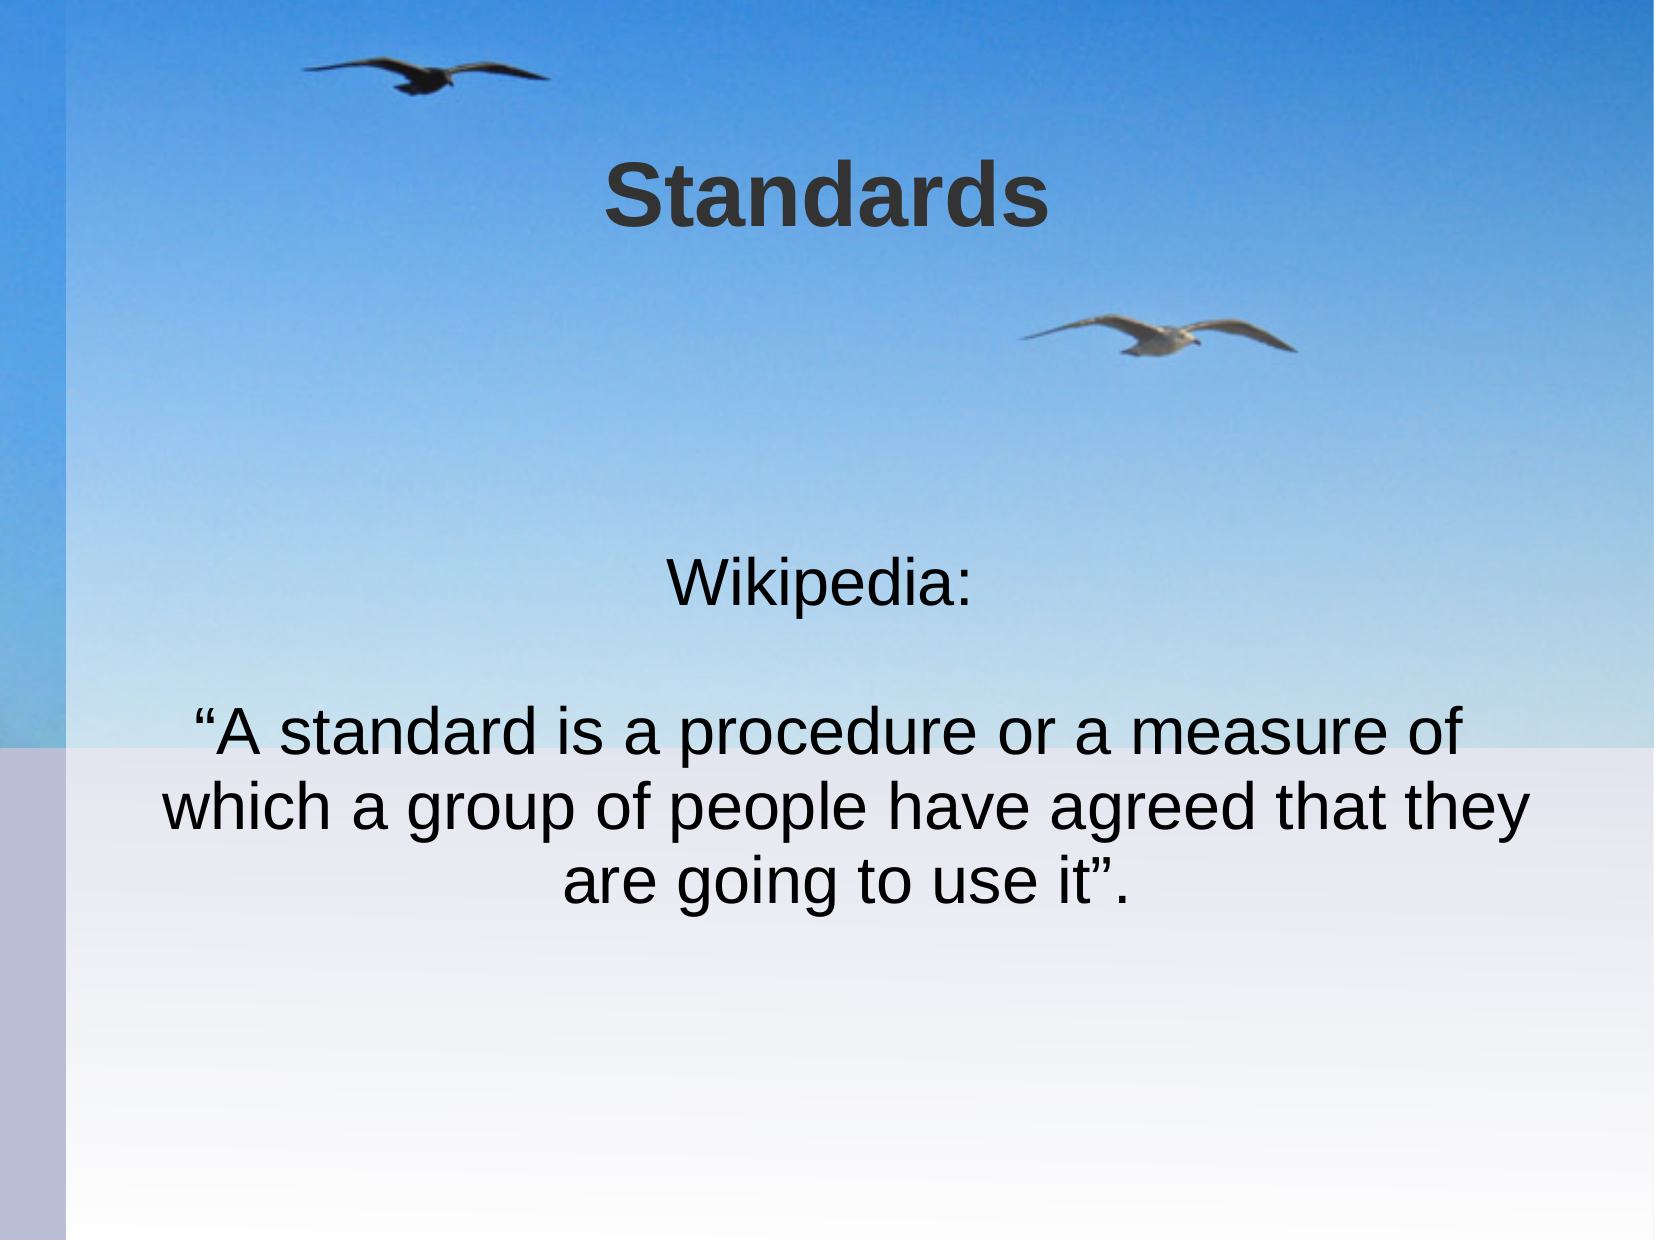

# Standards
Wikipedia:
“A standard is a procedure or a measure of which a group of people have agreed that they are going to use it”.